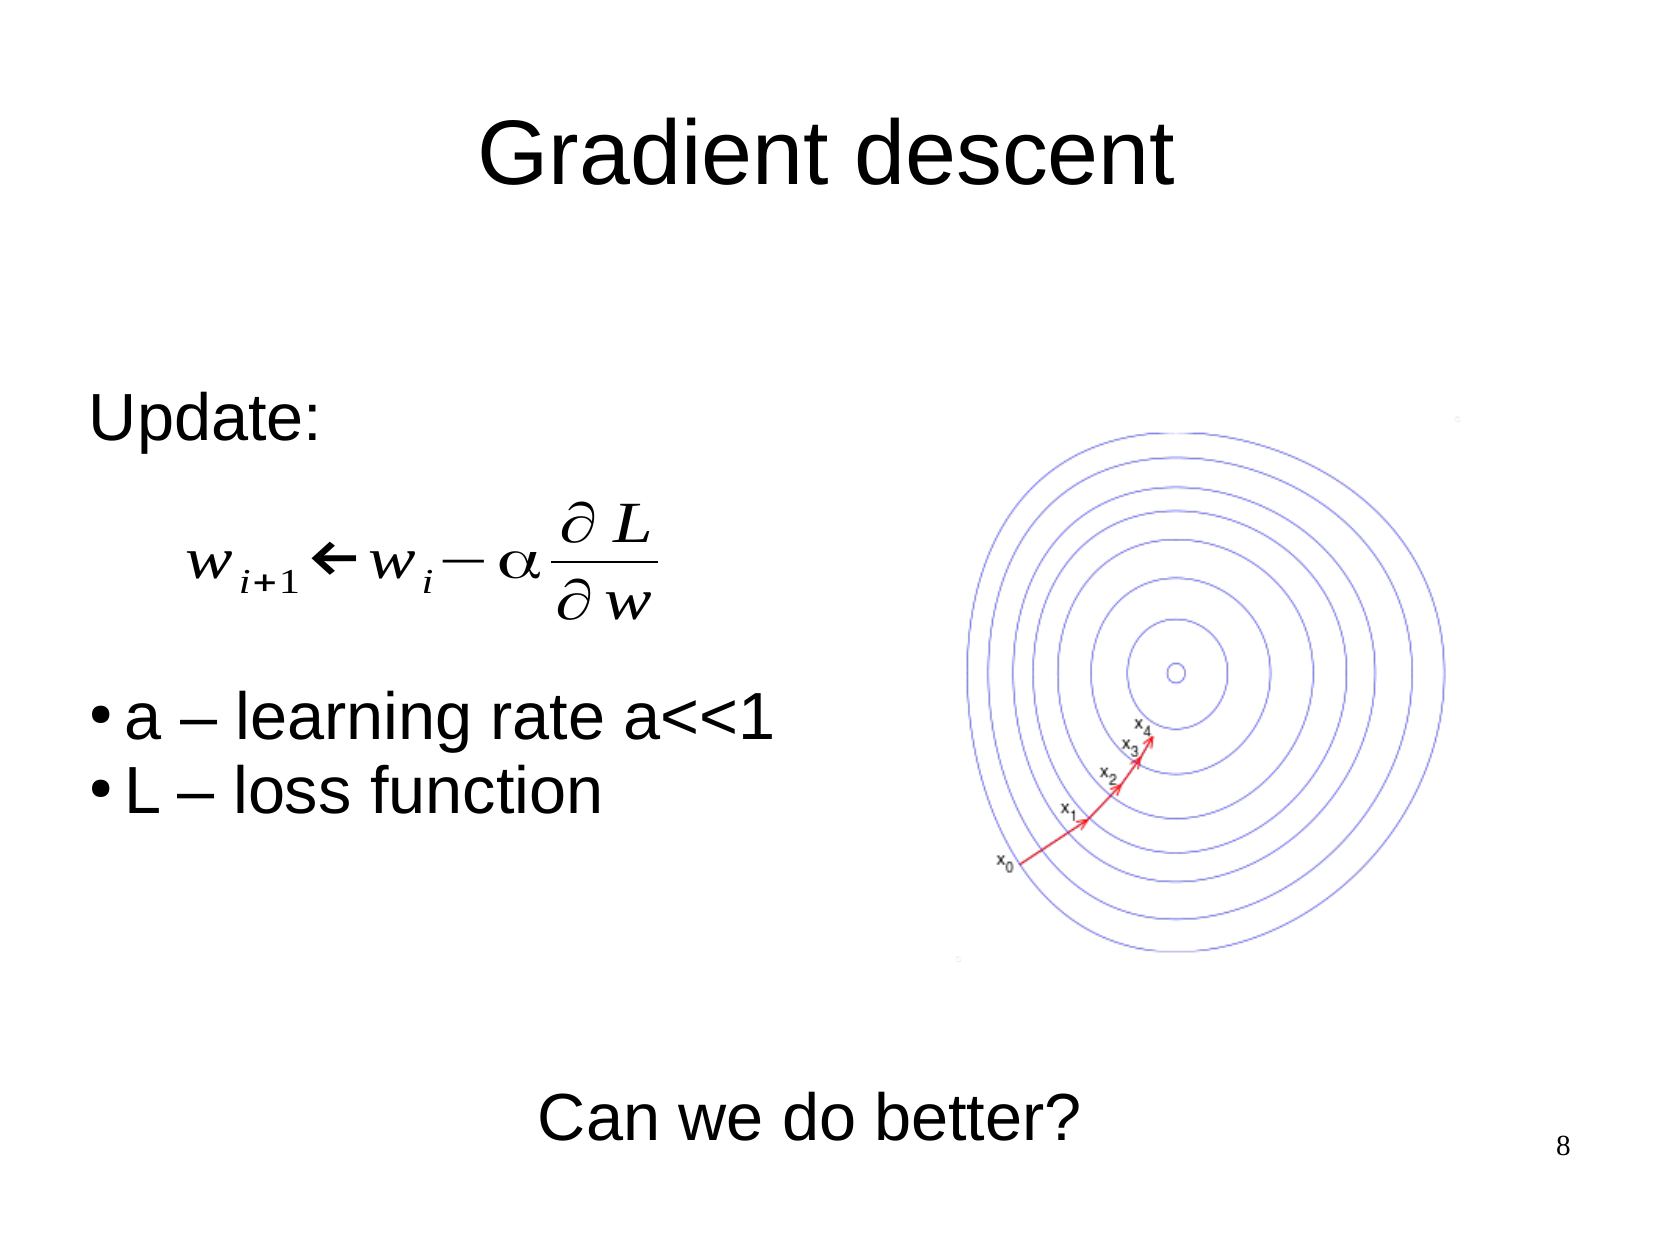

# Gradient descent
Update:
a – learning rate a<<1
L – loss function
Can we do better?
8